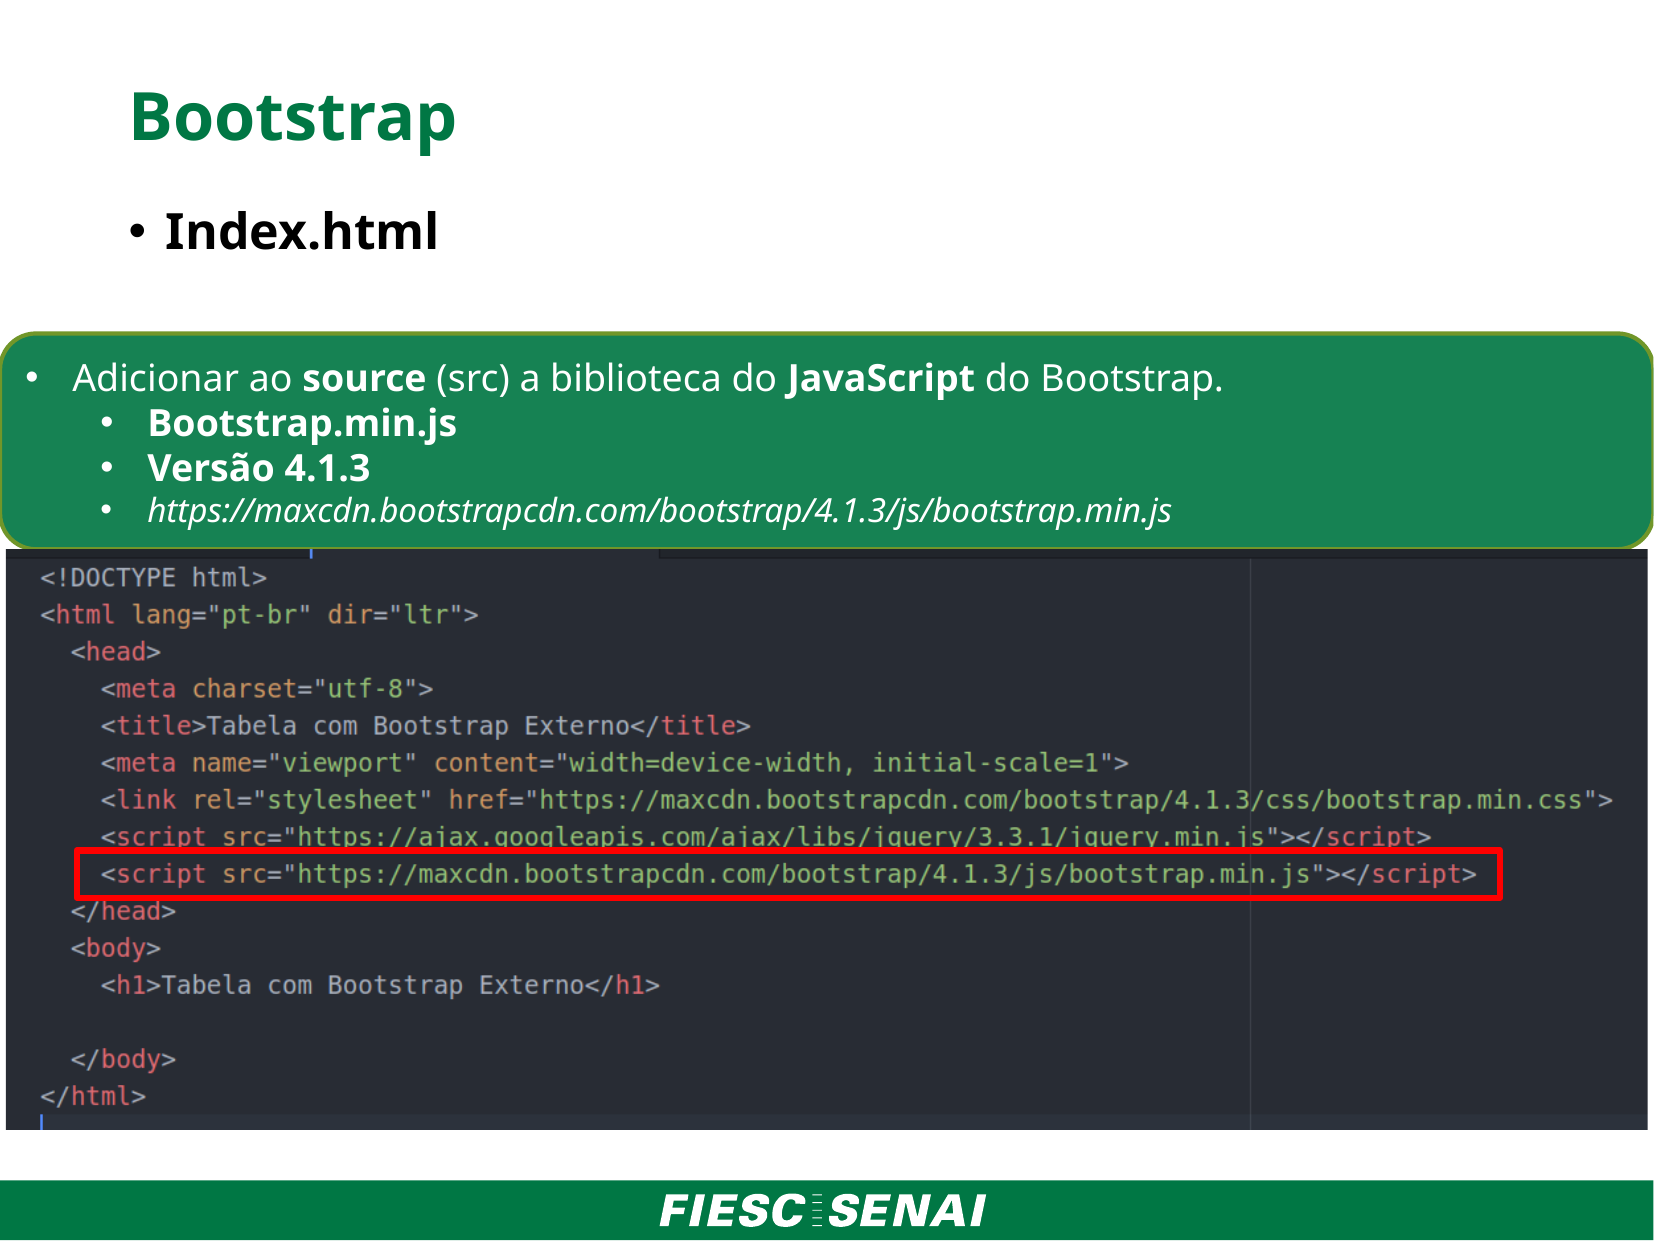

Bootstrap
Index.html
Adicionar ao source (src) a biblioteca do JavaScript do Bootstrap.
Bootstrap.min.js
Versão 4.1.3
https://maxcdn.bootstrapcdn.com/bootstrap/4.1.3/js/bootstrap.min.js